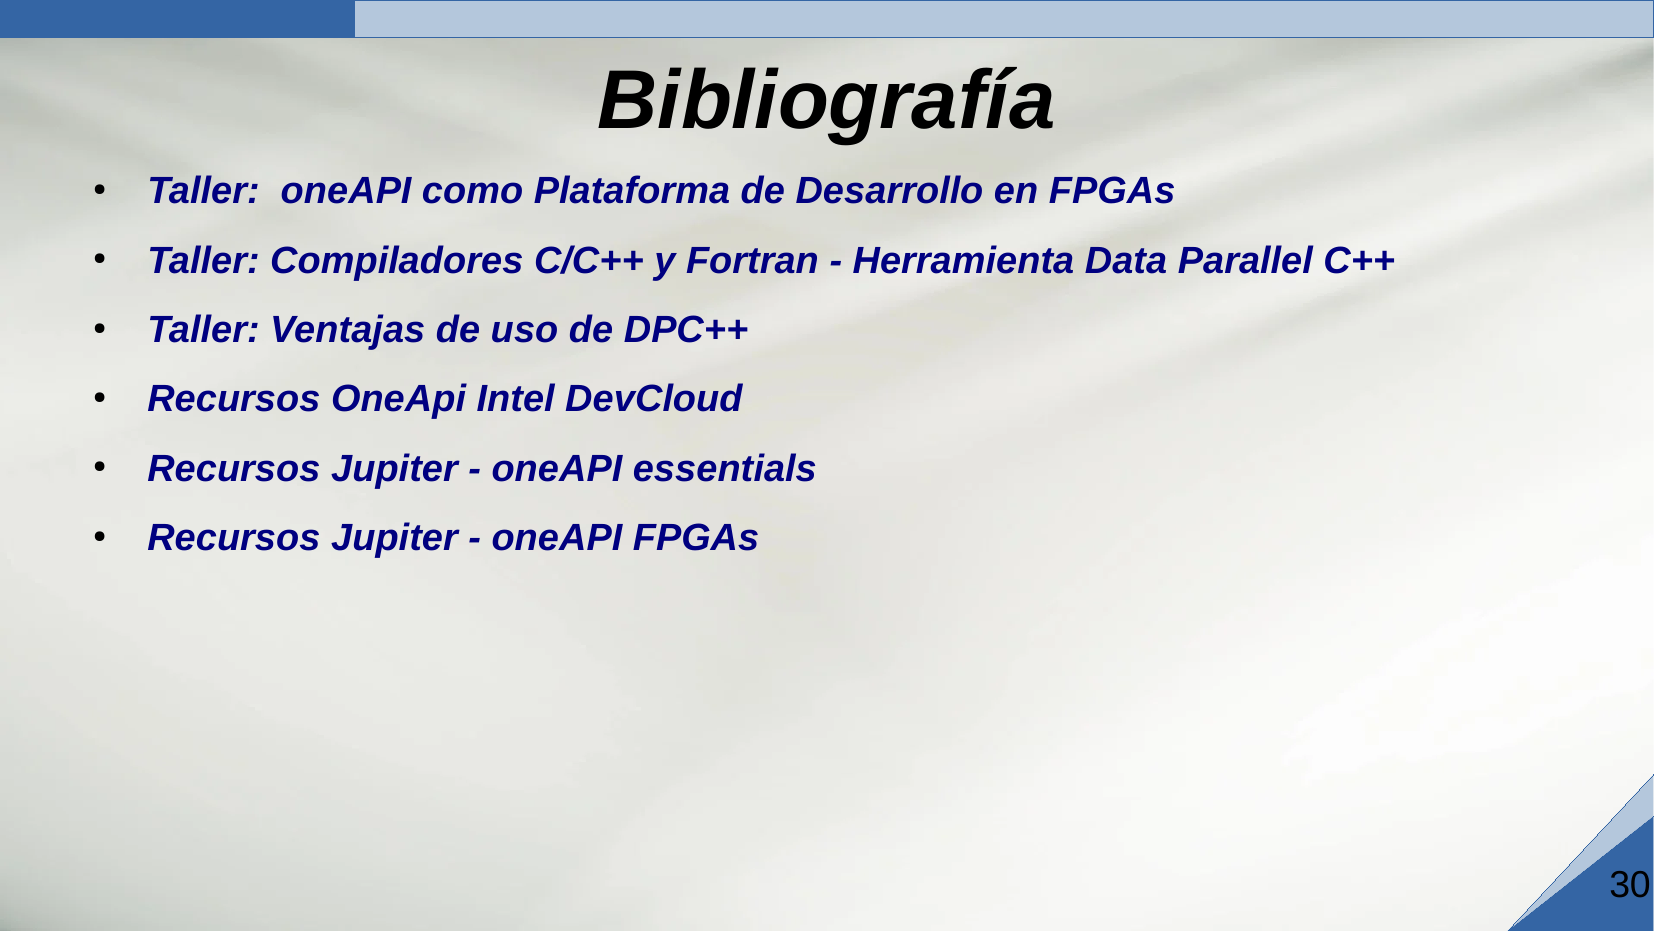

Bibliografía
# Taller: oneAPI como Plataforma de Desarrollo en FPGAs
Taller: Compiladores C/C++ y Fortran - Herramienta Data Parallel C++
Taller: Ventajas de uso de DPC++
Recursos OneApi Intel DevCloud
Recursos Jupiter - oneAPI essentials
Recursos Jupiter - oneAPI FPGAs